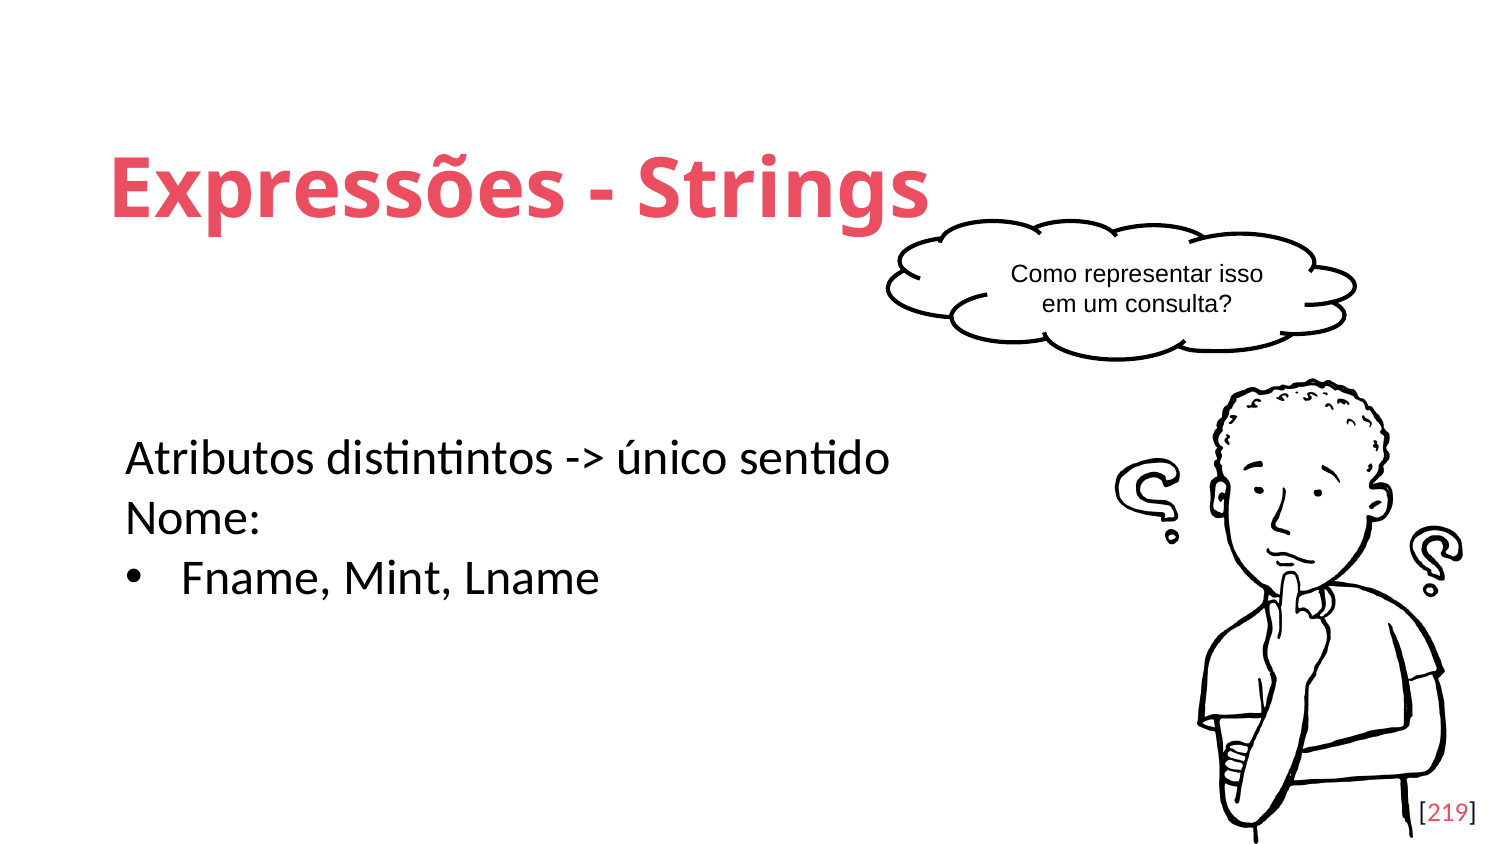

Expressões - Strings
Como representar isso em um consulta?
Atributos distintintos -> único sentido
Nome:
Fname, Mint, Lname